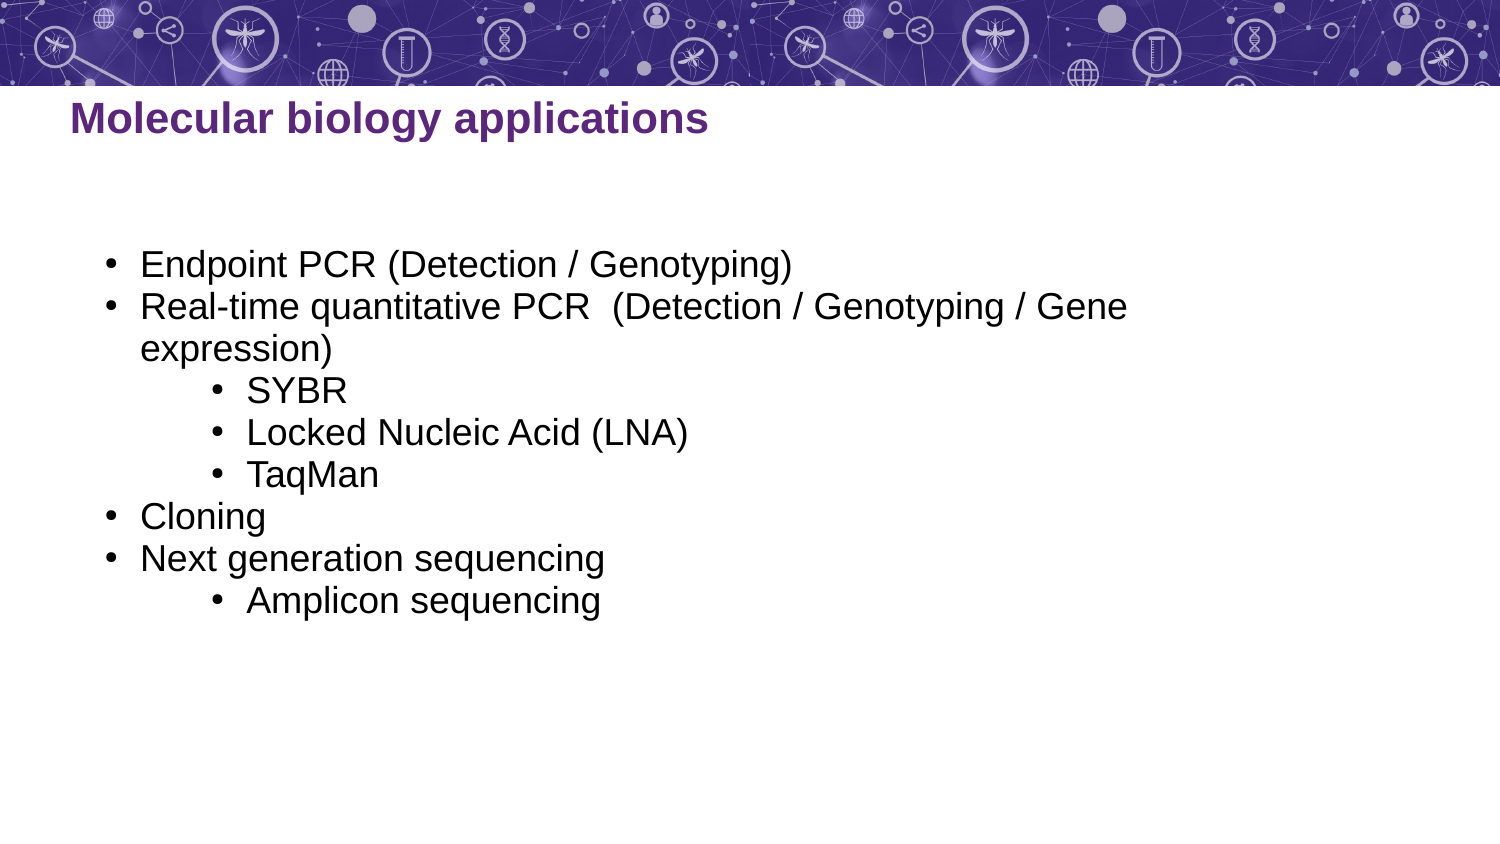

# Molecular biology applications
Endpoint PCR (Detection / Genotyping)
Real-time quantitative PCR (Detection / Genotyping / Gene expression)
SYBR
Locked Nucleic Acid (LNA)
TaqMan
Cloning
Next generation sequencing
Amplicon sequencing